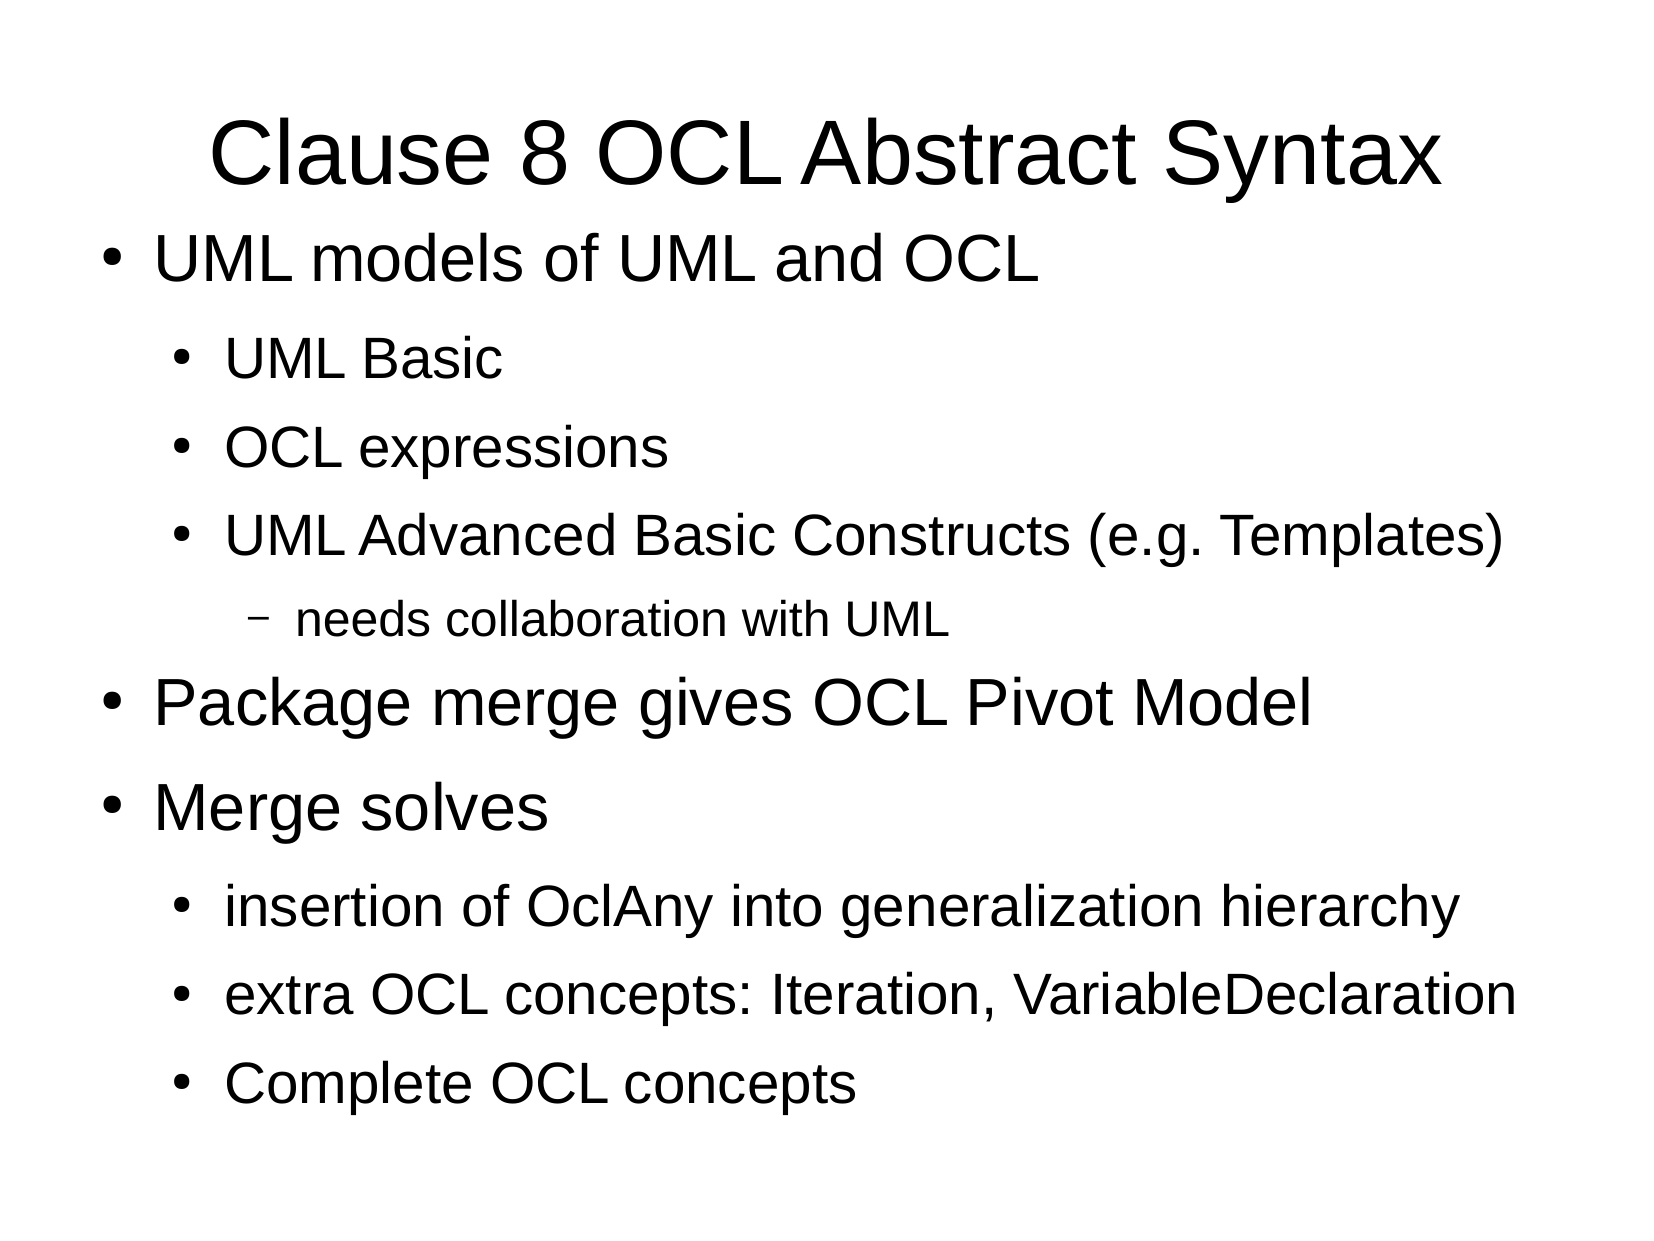

# Clause 8 OCL Abstract Syntax
UML models of UML and OCL
UML Basic
OCL expressions
UML Advanced Basic Constructs (e.g. Templates)
needs collaboration with UML
Package merge gives OCL Pivot Model
Merge solves
insertion of OclAny into generalization hierarchy
extra OCL concepts: Iteration, VariableDeclaration
Complete OCL concepts